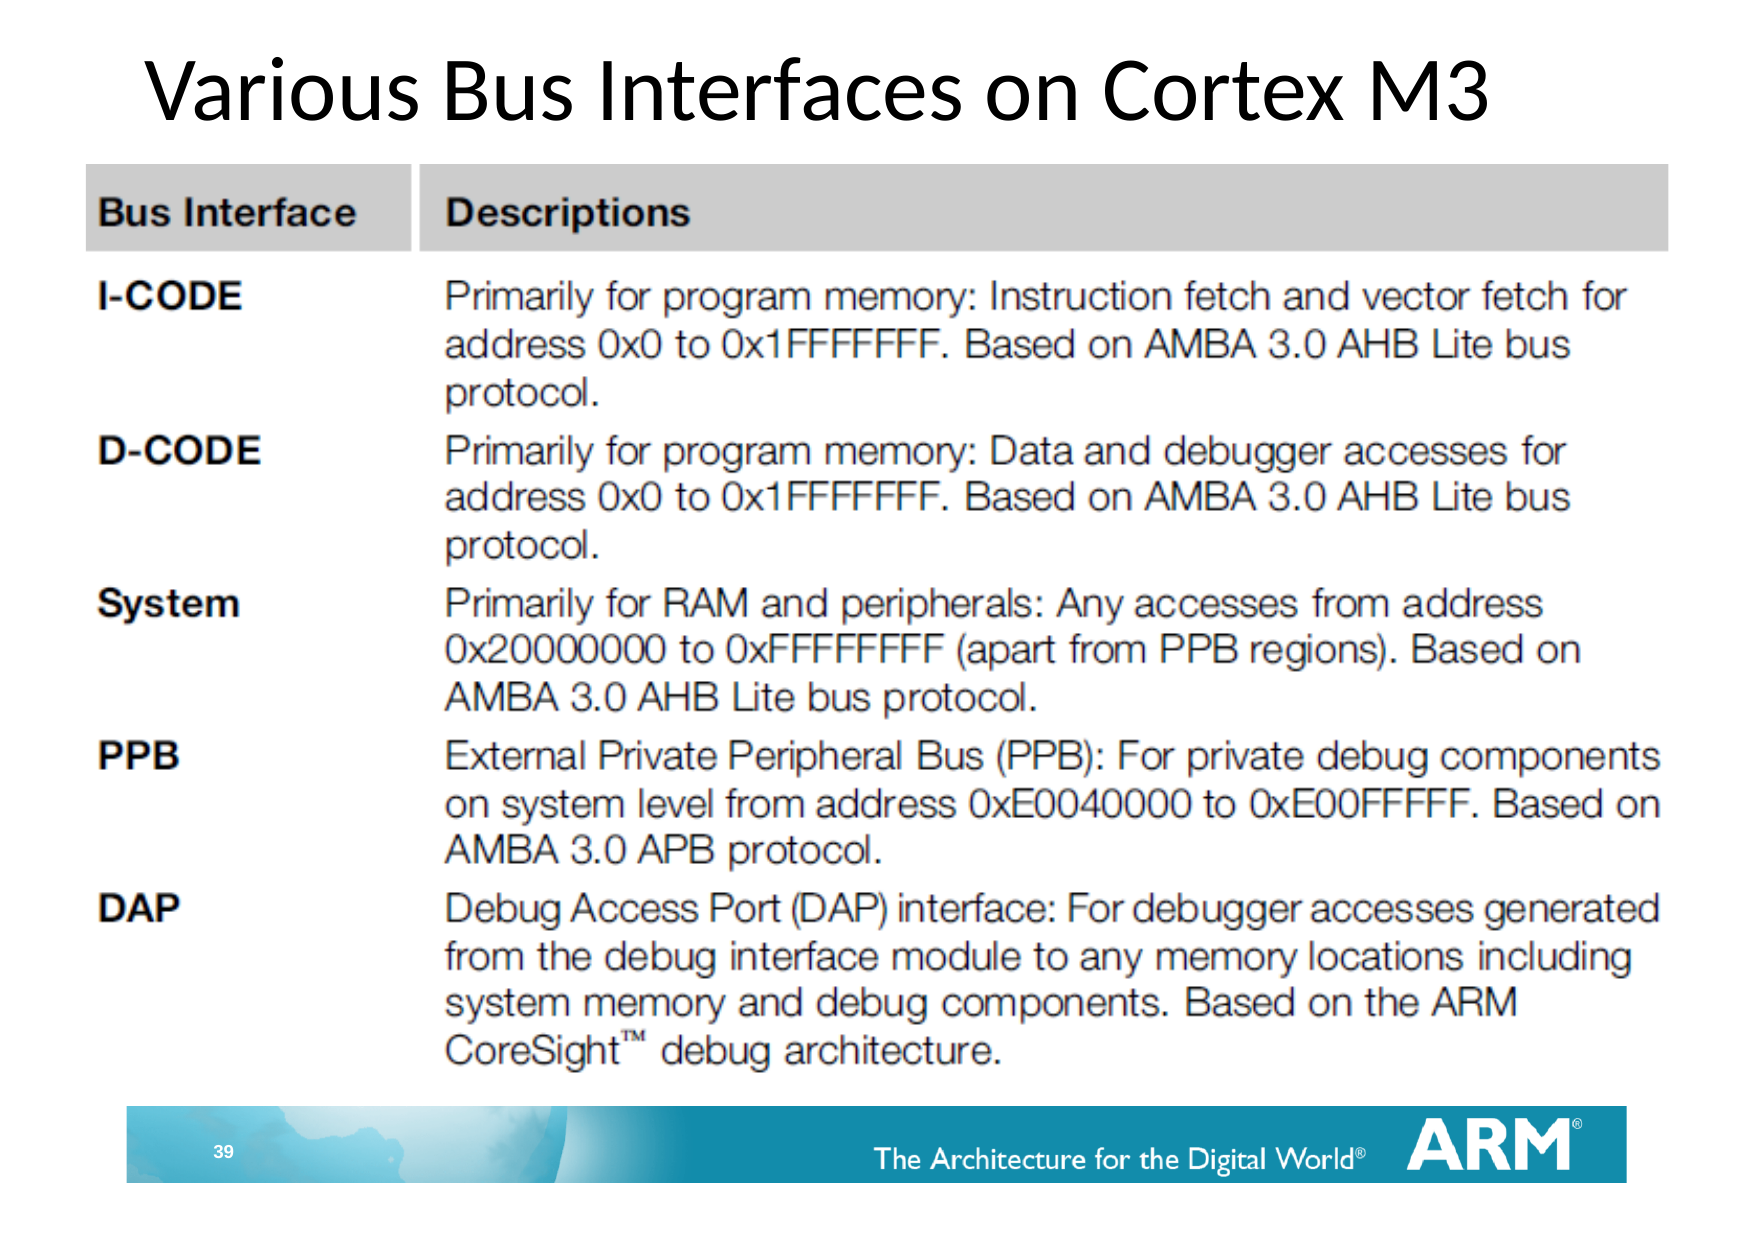

# Various Bus Interfaces on Cortex M3